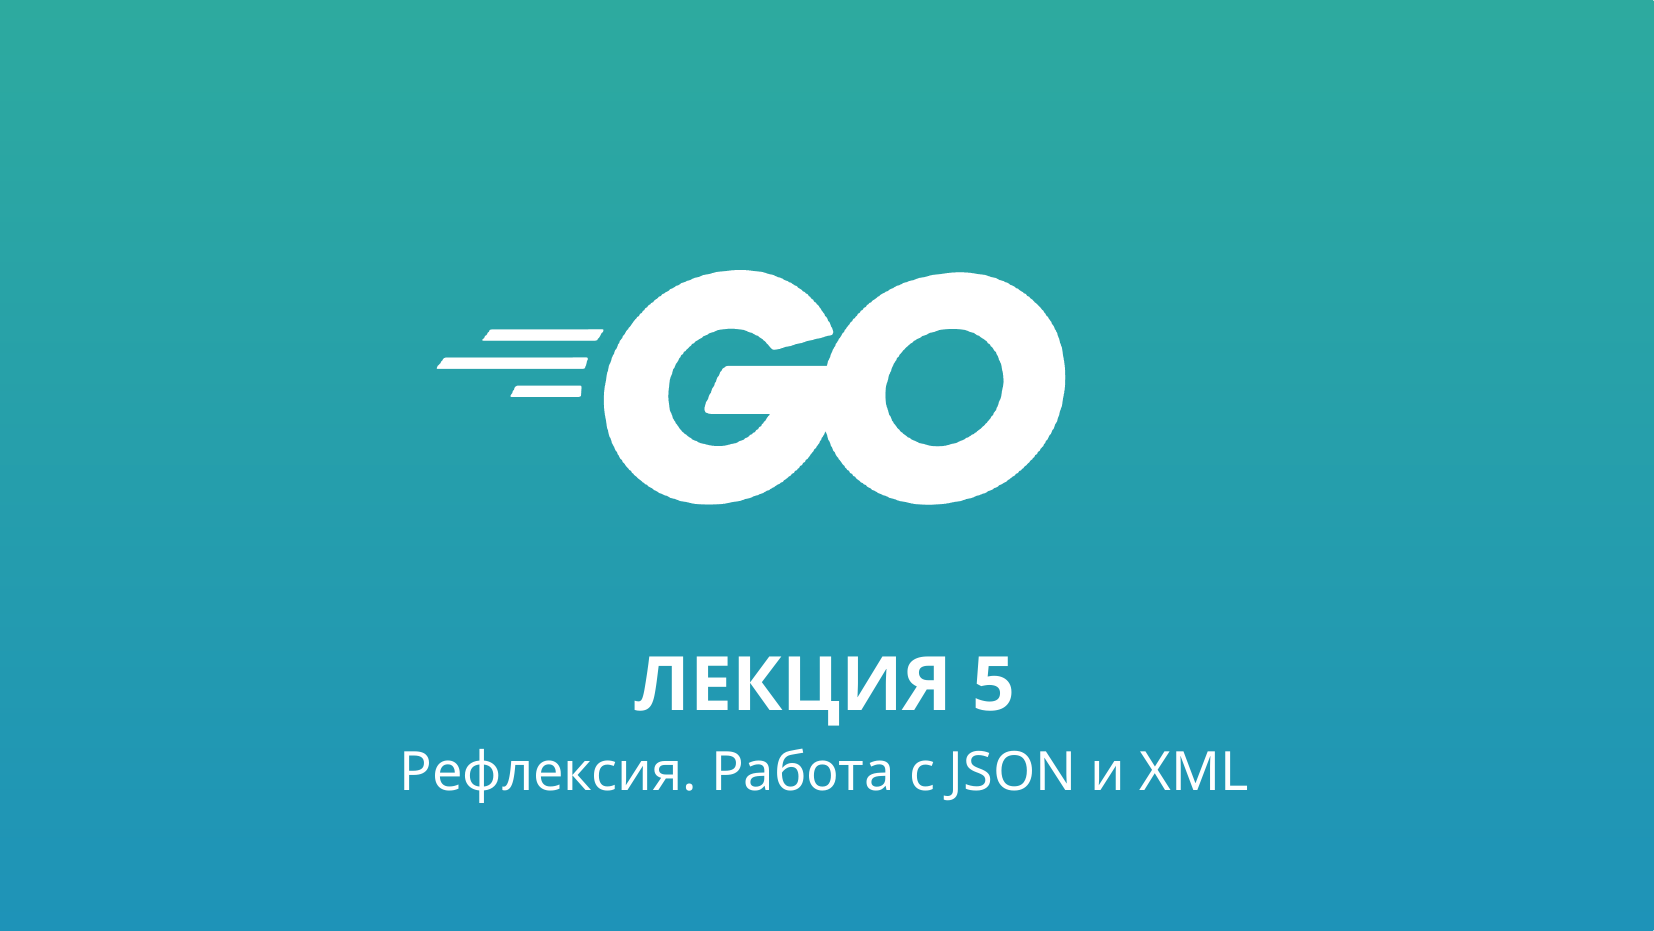

ЛЕКЦИЯ 5
Рефлексия. Работа с JSON и XML